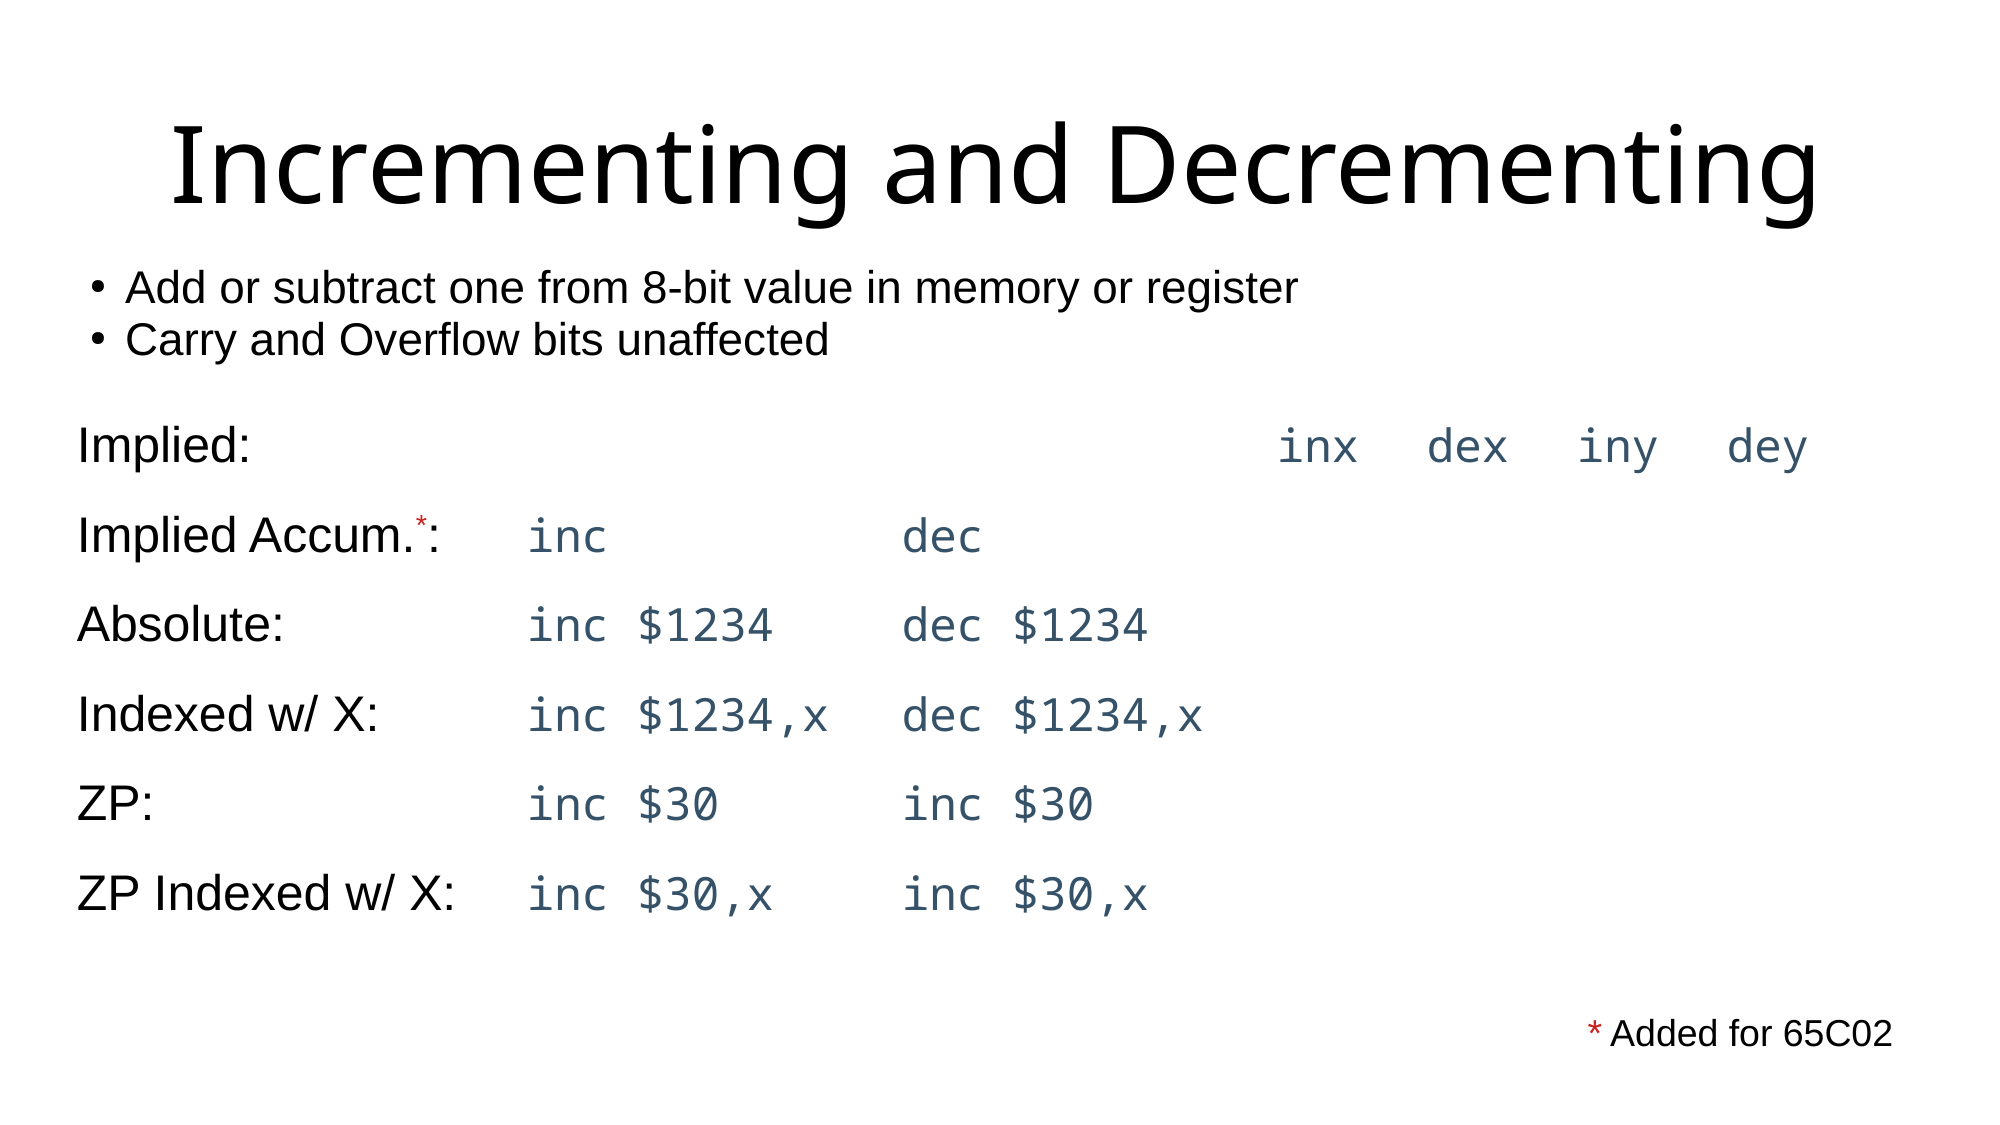

Incrementing and Decrementing
Add or subtract one from 8-bit value in memory or register
Carry and Overflow bits unaffected
# Implied:														inx	dex	iny	dey
Implied Accum.*:		inc				dec
Absolute: 				inc $1234		dec $1234
Indexed w/ X:		inc $1234,x	dec $1234,x
ZP: 					inc $30			inc $30
ZP Indexed w/ X:	inc $30,x		inc $30,x
* Added for 65C02